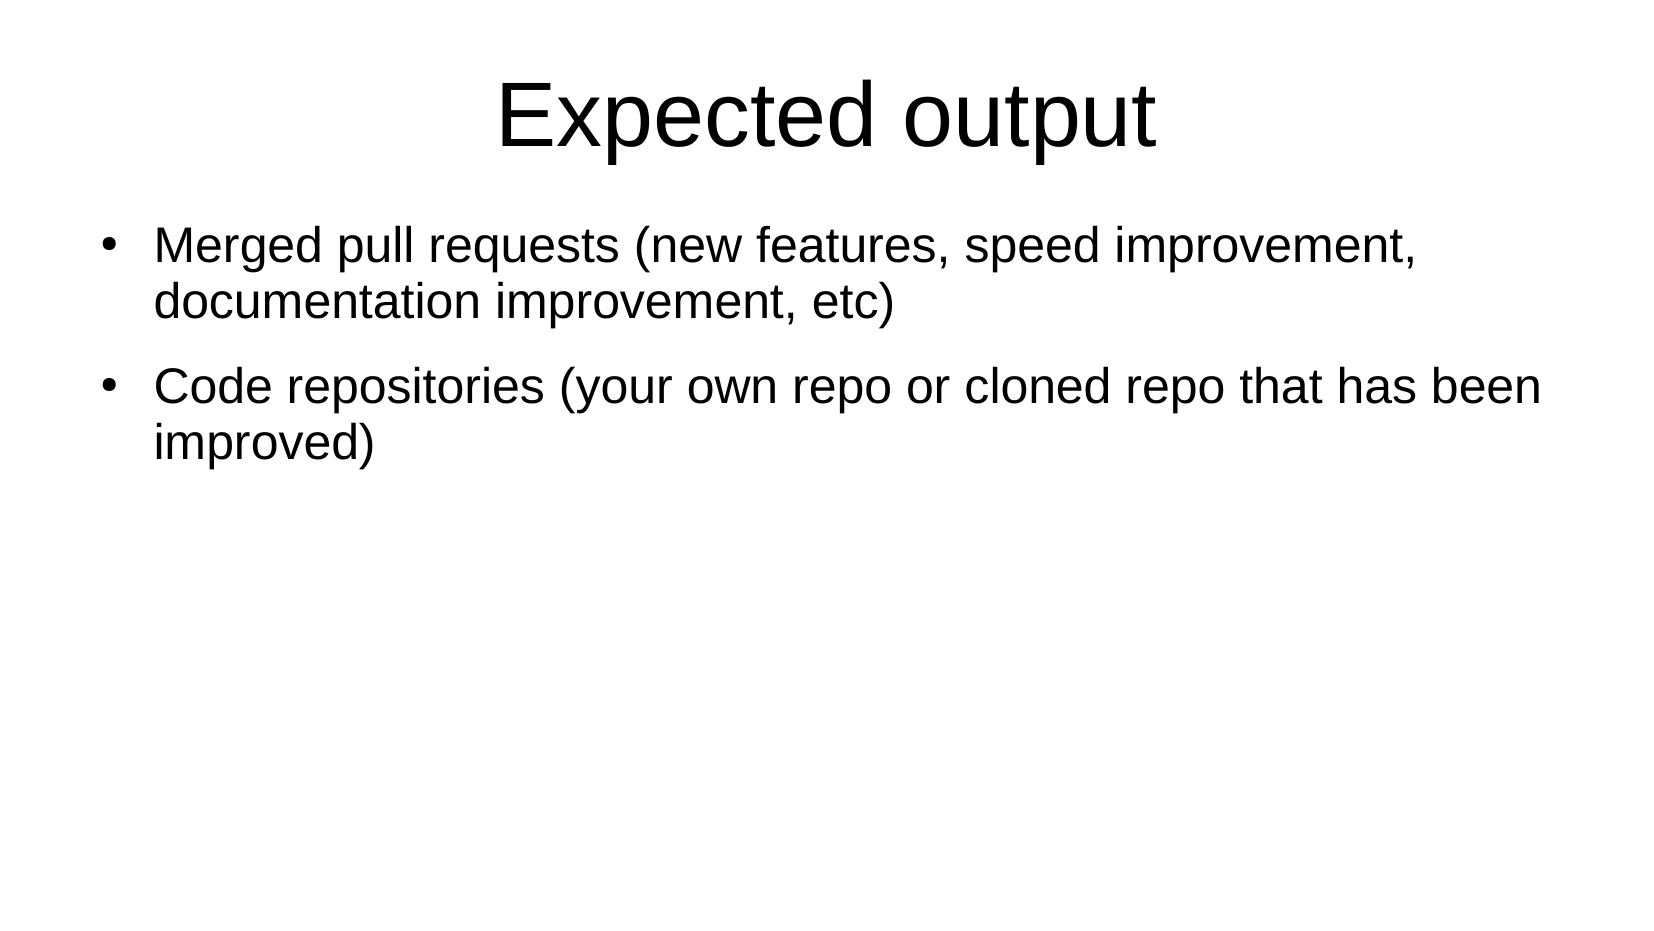

# Expected output
Merged pull requests (new features, speed improvement, documentation improvement, etc)
Code repositories (your own repo or cloned repo that has been improved)